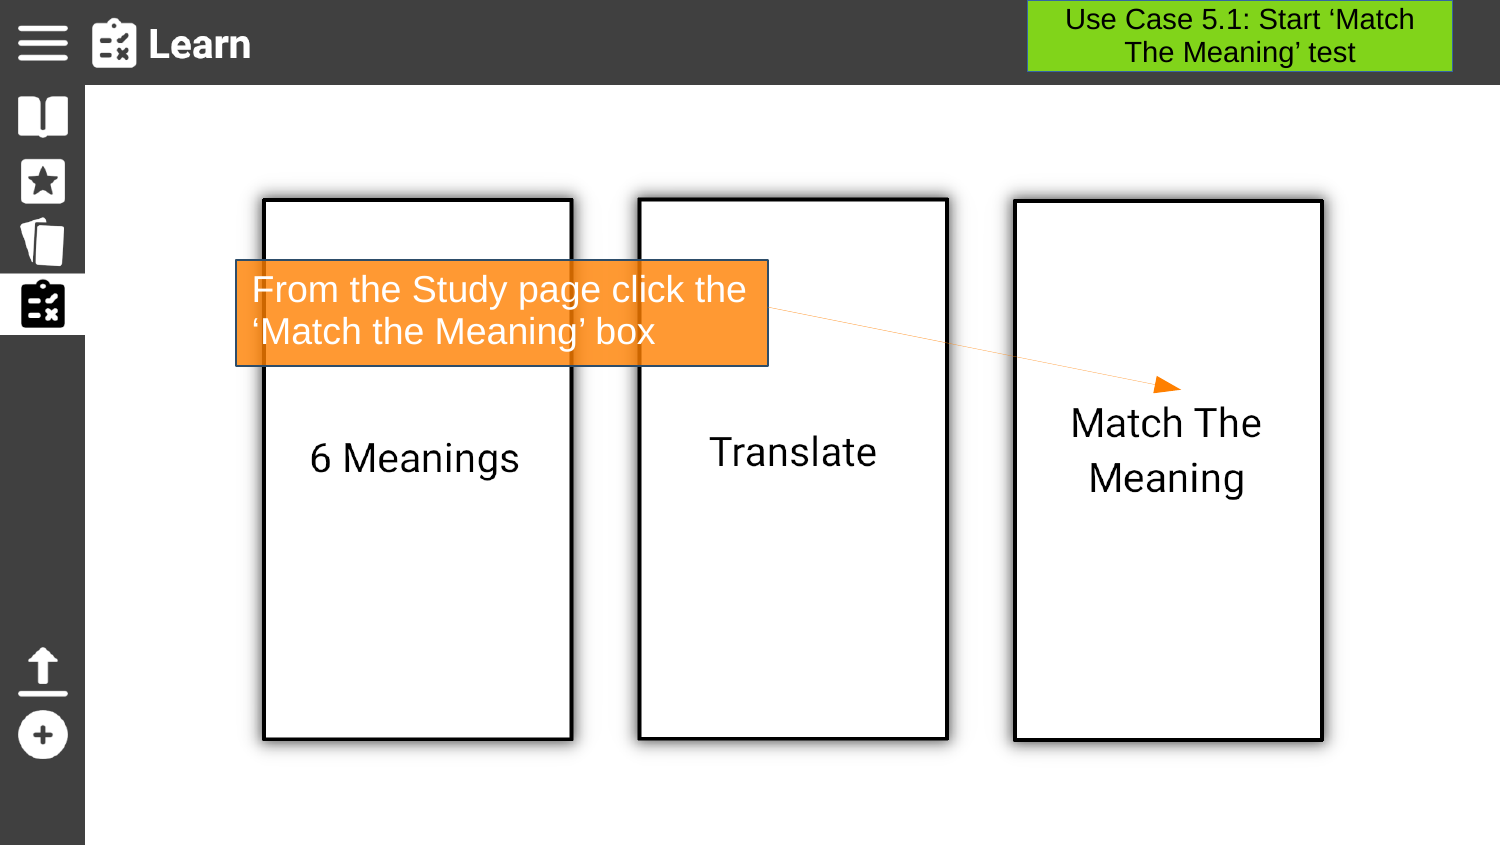

Use Case 5.1: Start ‘Match The Meaning’ test
From the Study page click the ‘Match the Meaning’ box